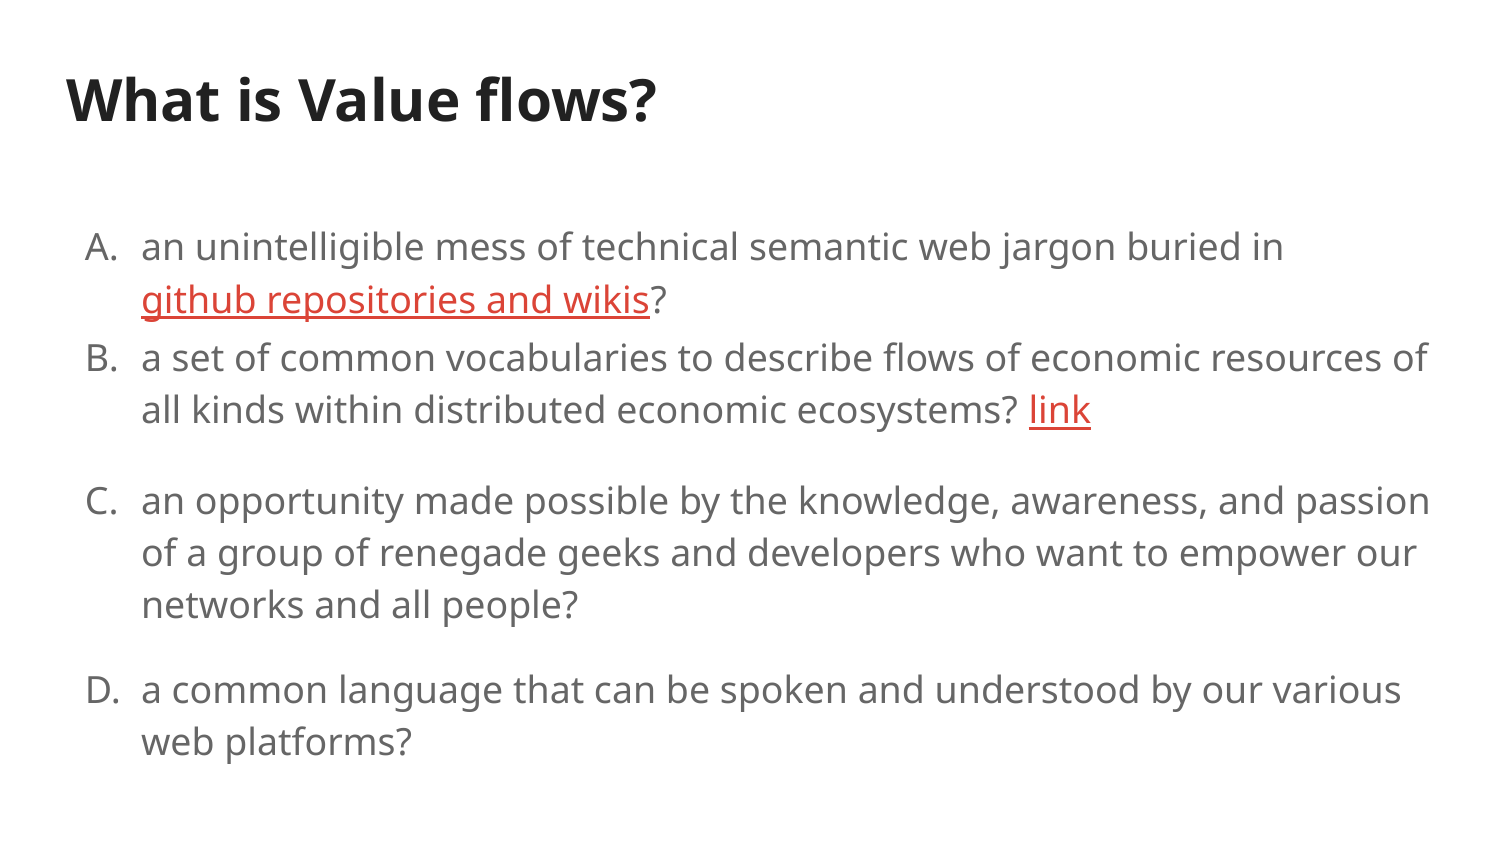

# What is Value flows?
an unintelligible mess of technical semantic web jargon buried in github repositories and wikis?
a set of common vocabularies to describe flows of economic resources of all kinds within distributed economic ecosystems? link
an opportunity made possible by the knowledge, awareness, and passion of a group of renegade geeks and developers who want to empower our networks and all people?
a common language that can be spoken and understood by our various web platforms?